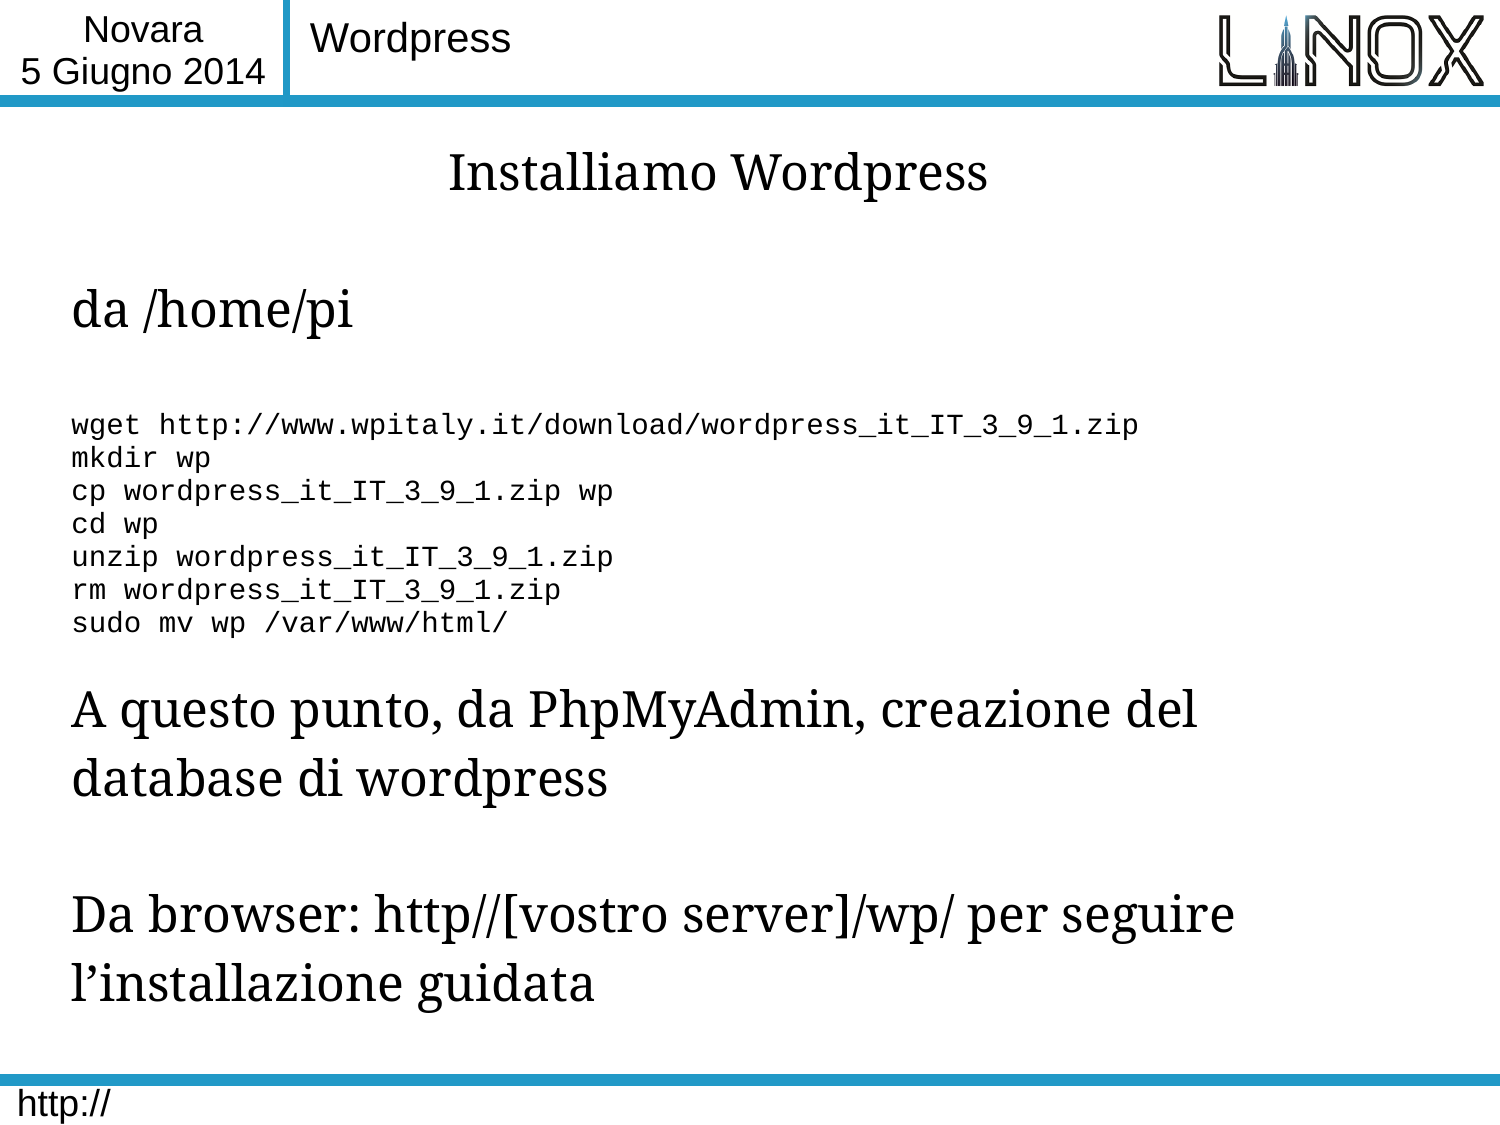

# Wordpress
Installiamo Wordpress
da /home/pi
wget http://www.wpitaly.it/download/wordpress_it_IT_3_9_1.zip
mkdir wp
cp wordpress_it_IT_3_9_1.zip wp
cd wp
unzip wordpress_it_IT_3_9_1.zip
rm wordpress_it_IT_3_9_1.zip
sudo mv wp /var/www/html/
A questo punto, da PhpMyAdmin, creazione del database di wordpress
Da browser: http//[vostro server]/wp/ per seguire l’installazione guidata